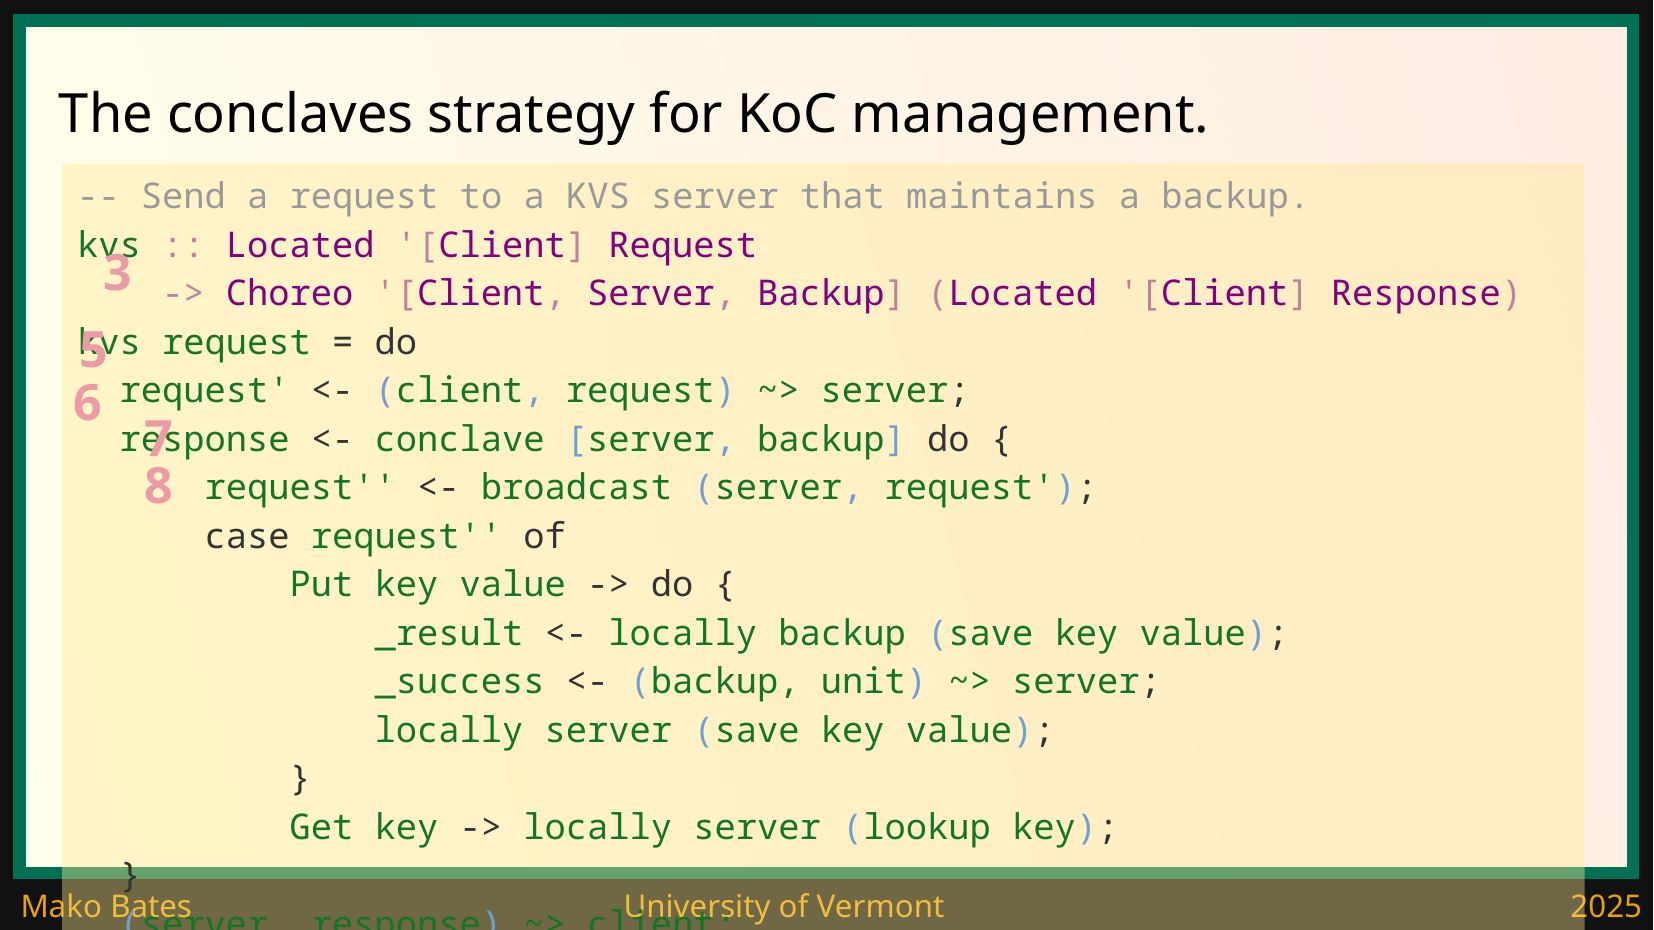

# The conclaves strategy for KoC management.
-- Send a request to a KVS server that maintains a backup.
kvs :: Located '[Client] Request
 -> Choreo '[Client, Server, Backup] (Located '[Client] Response)
kvs request = do
 request' <- (client, request) ~> server;
 response <- conclave [server, backup] do {
 request'' <- broadcast (server, request');
 case request'' of
 Put key value -> do {
 _result <- locally backup (save key value);
 _success <- (backup, unit) ~> server;
 locally server (save key value);
 }
 Get key -> locally server (lookup key);
 }
 (server, response) ~> client;
3
5
6
7
8